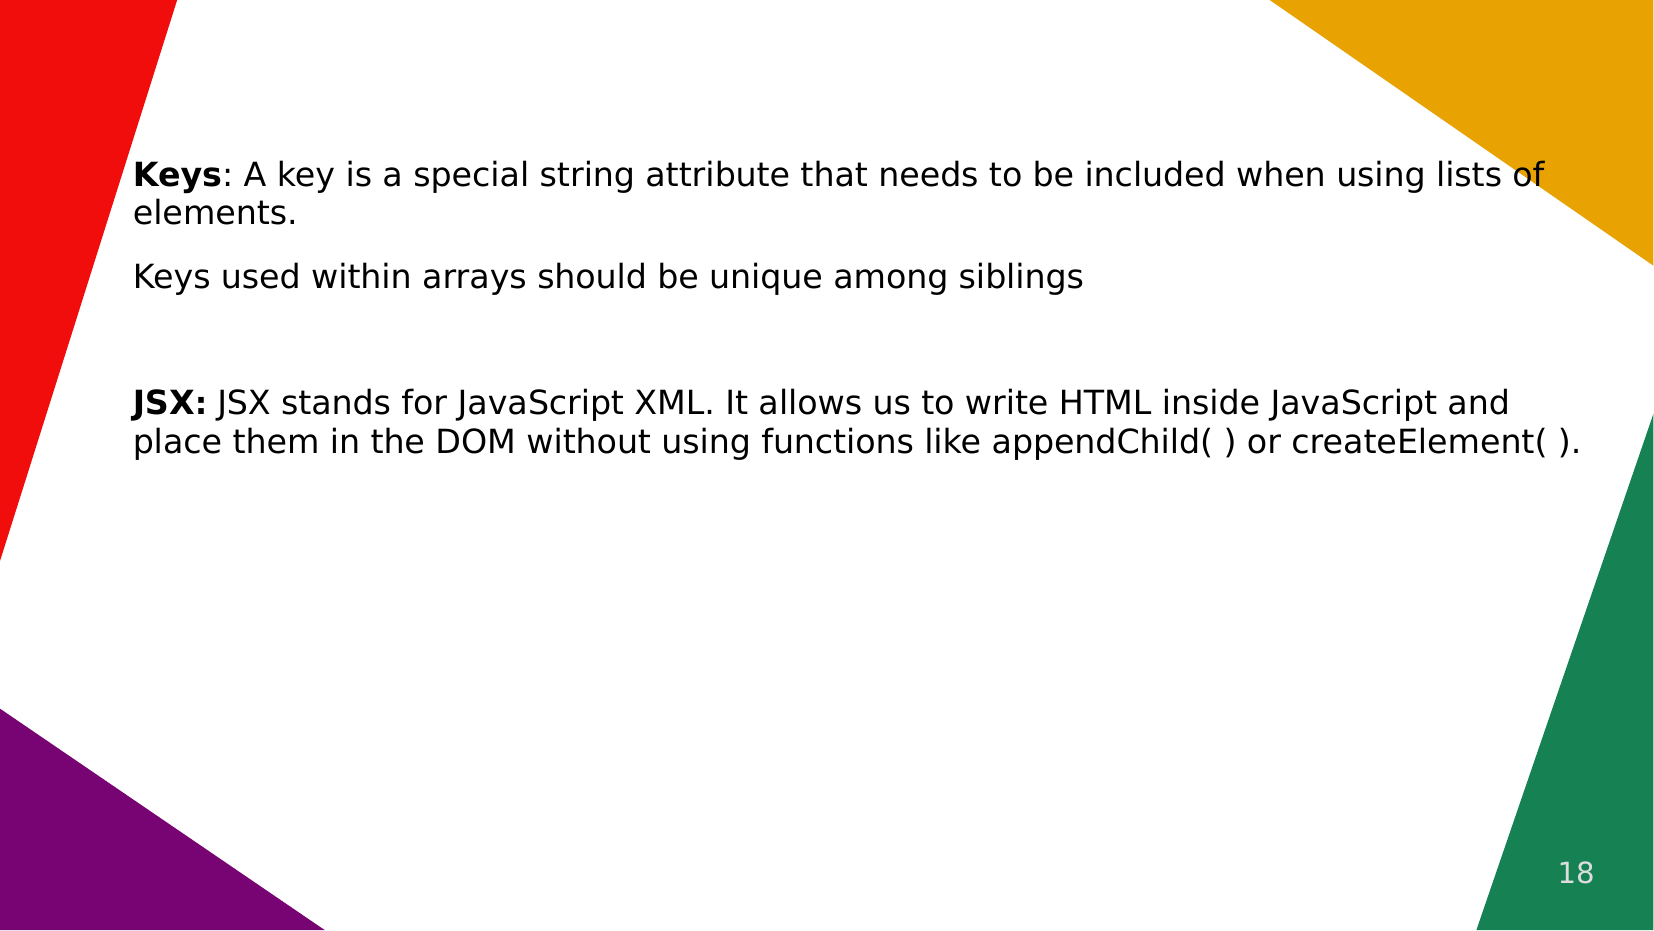

Keys: A key is a special string attribute that needs to be included when using lists of elements.
Keys used within arrays should be unique among siblings
JSX: JSX stands for JavaScript XML. It allows us to write HTML inside JavaScript and place them in the DOM without using functions like appendChild( ) or createElement( ).
18